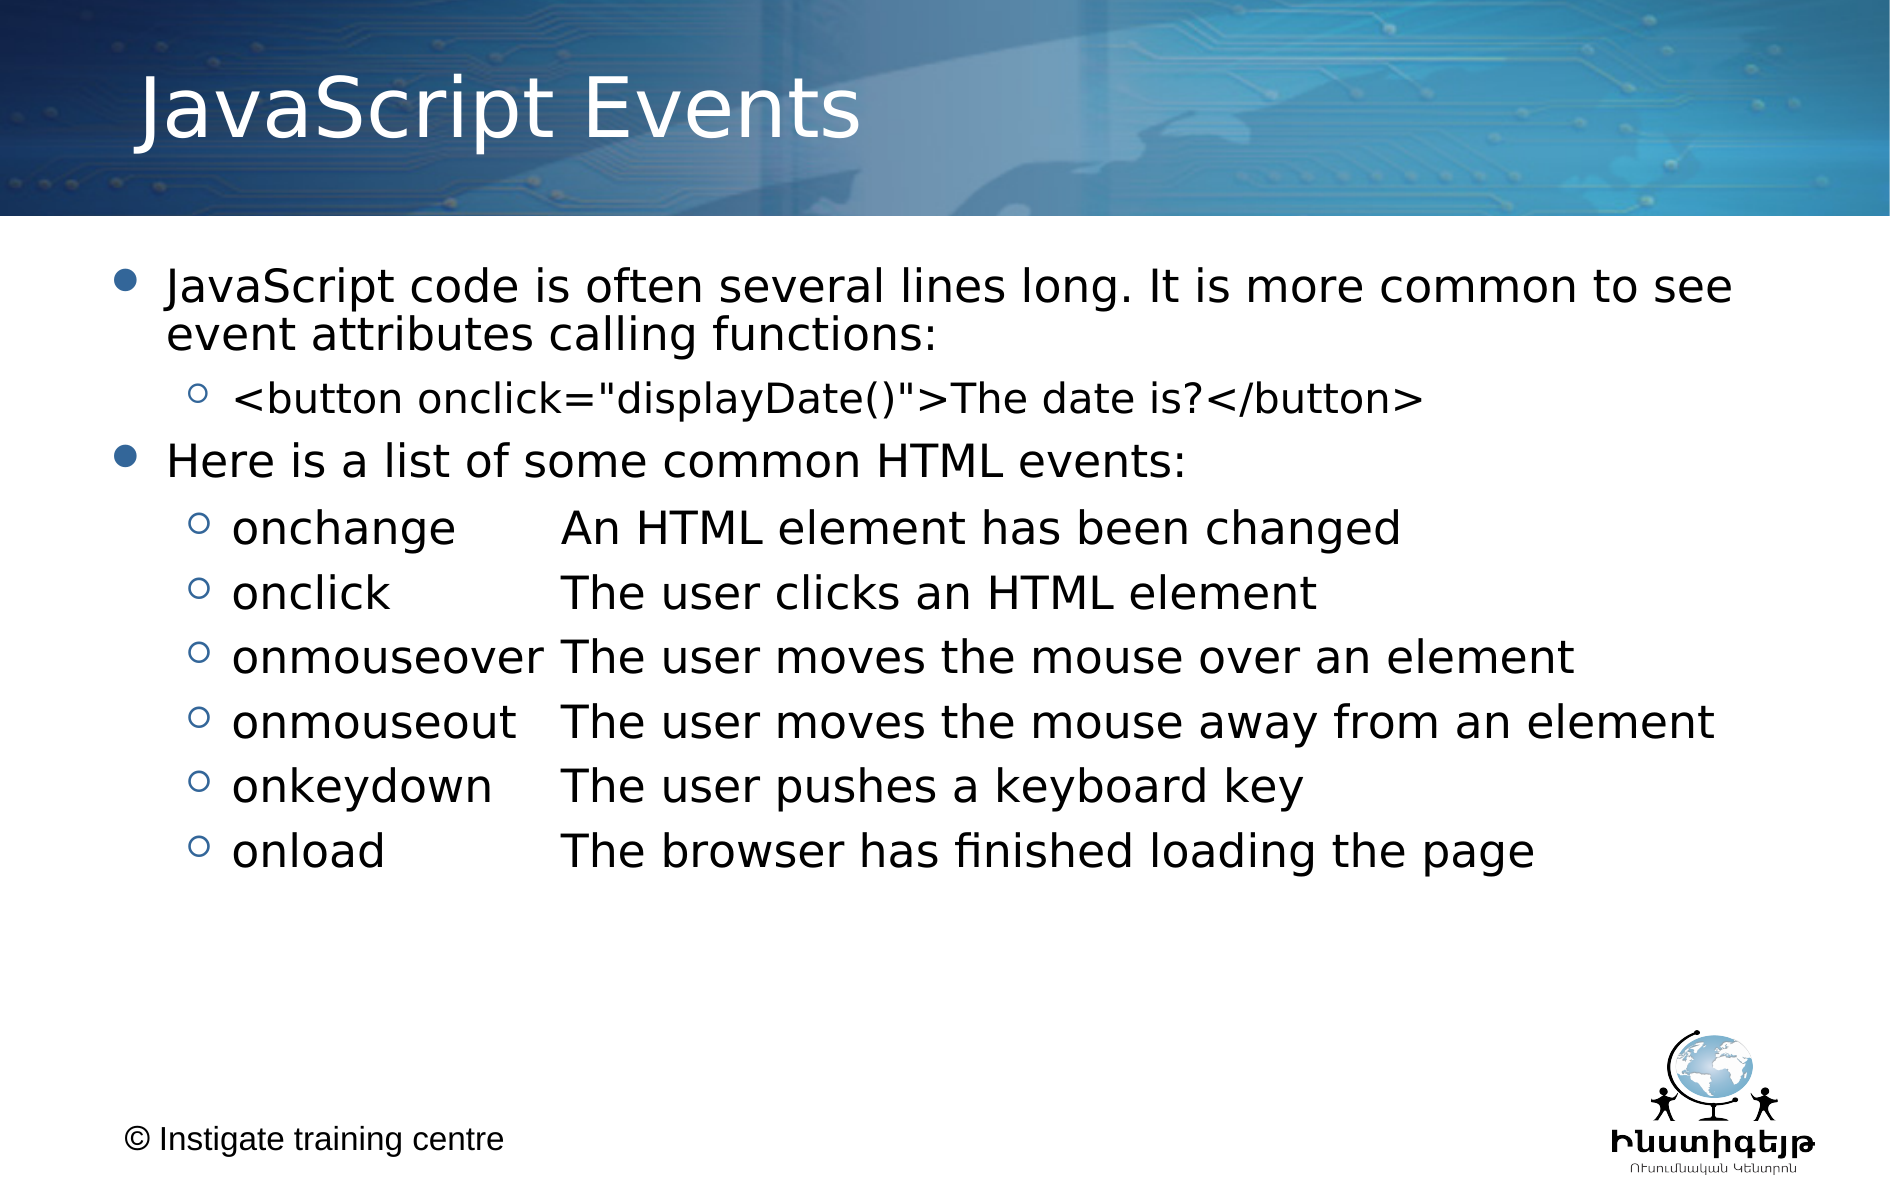

JavaScript Events
# JavaScript code is often several lines long. It is more common to see event attributes calling functions:
<button onclick="displayDate()">The date is?</button>
Here is a list of some common HTML events:
onchange		An HTML element has been changed
onclick			The user clicks an HTML element
onmouseover	The user moves the mouse over an element
onmouseout	The user moves the mouse away from an element
onkeydown	The user pushes a keyboard key
onload			The browser has finished loading the page